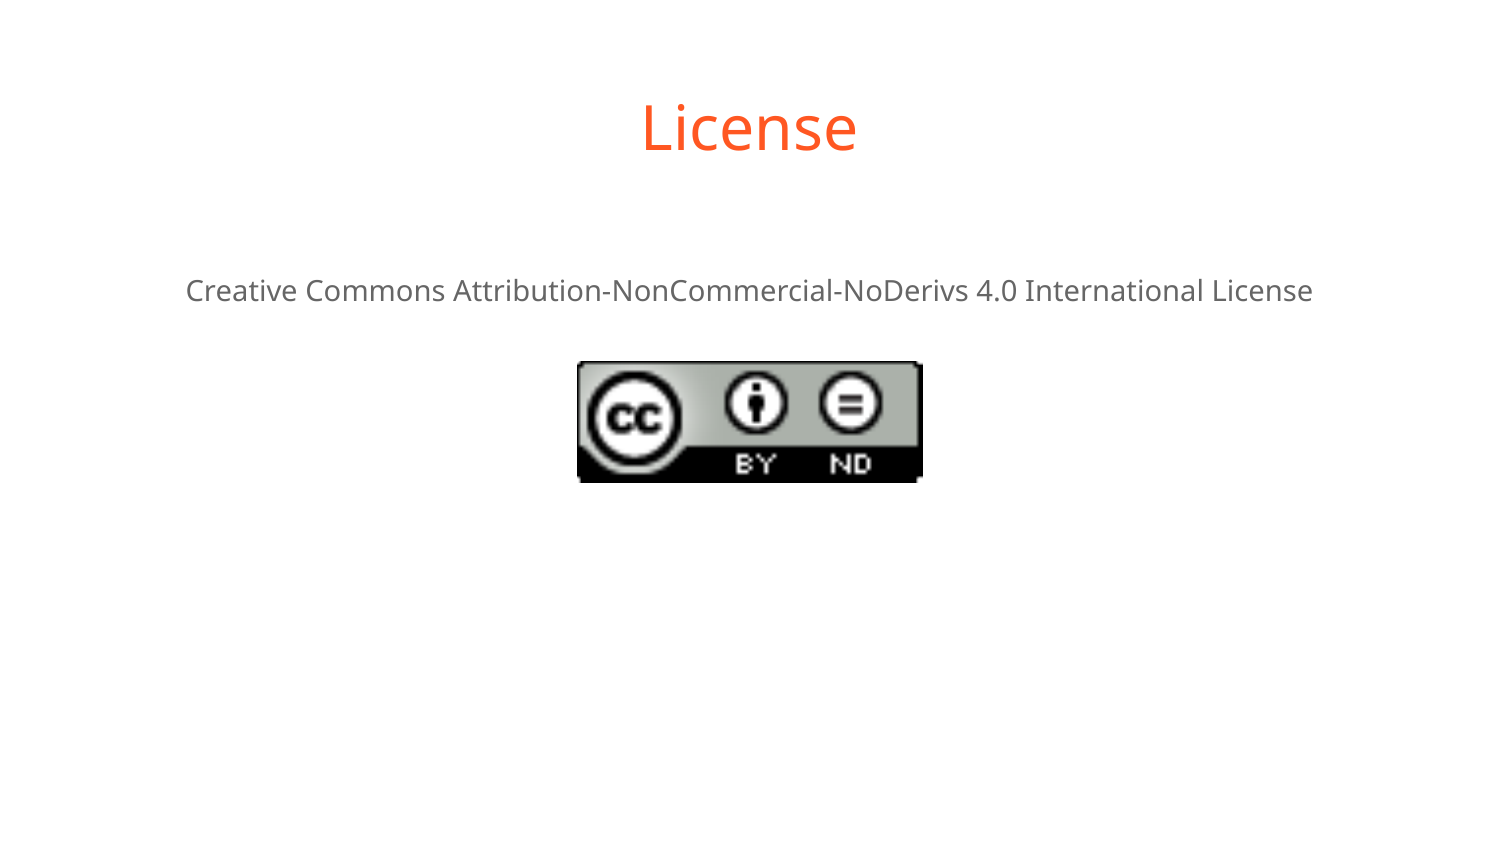

# License
Creative Commons Attribution-NonCommercial-NoDerivs 4.0 International License